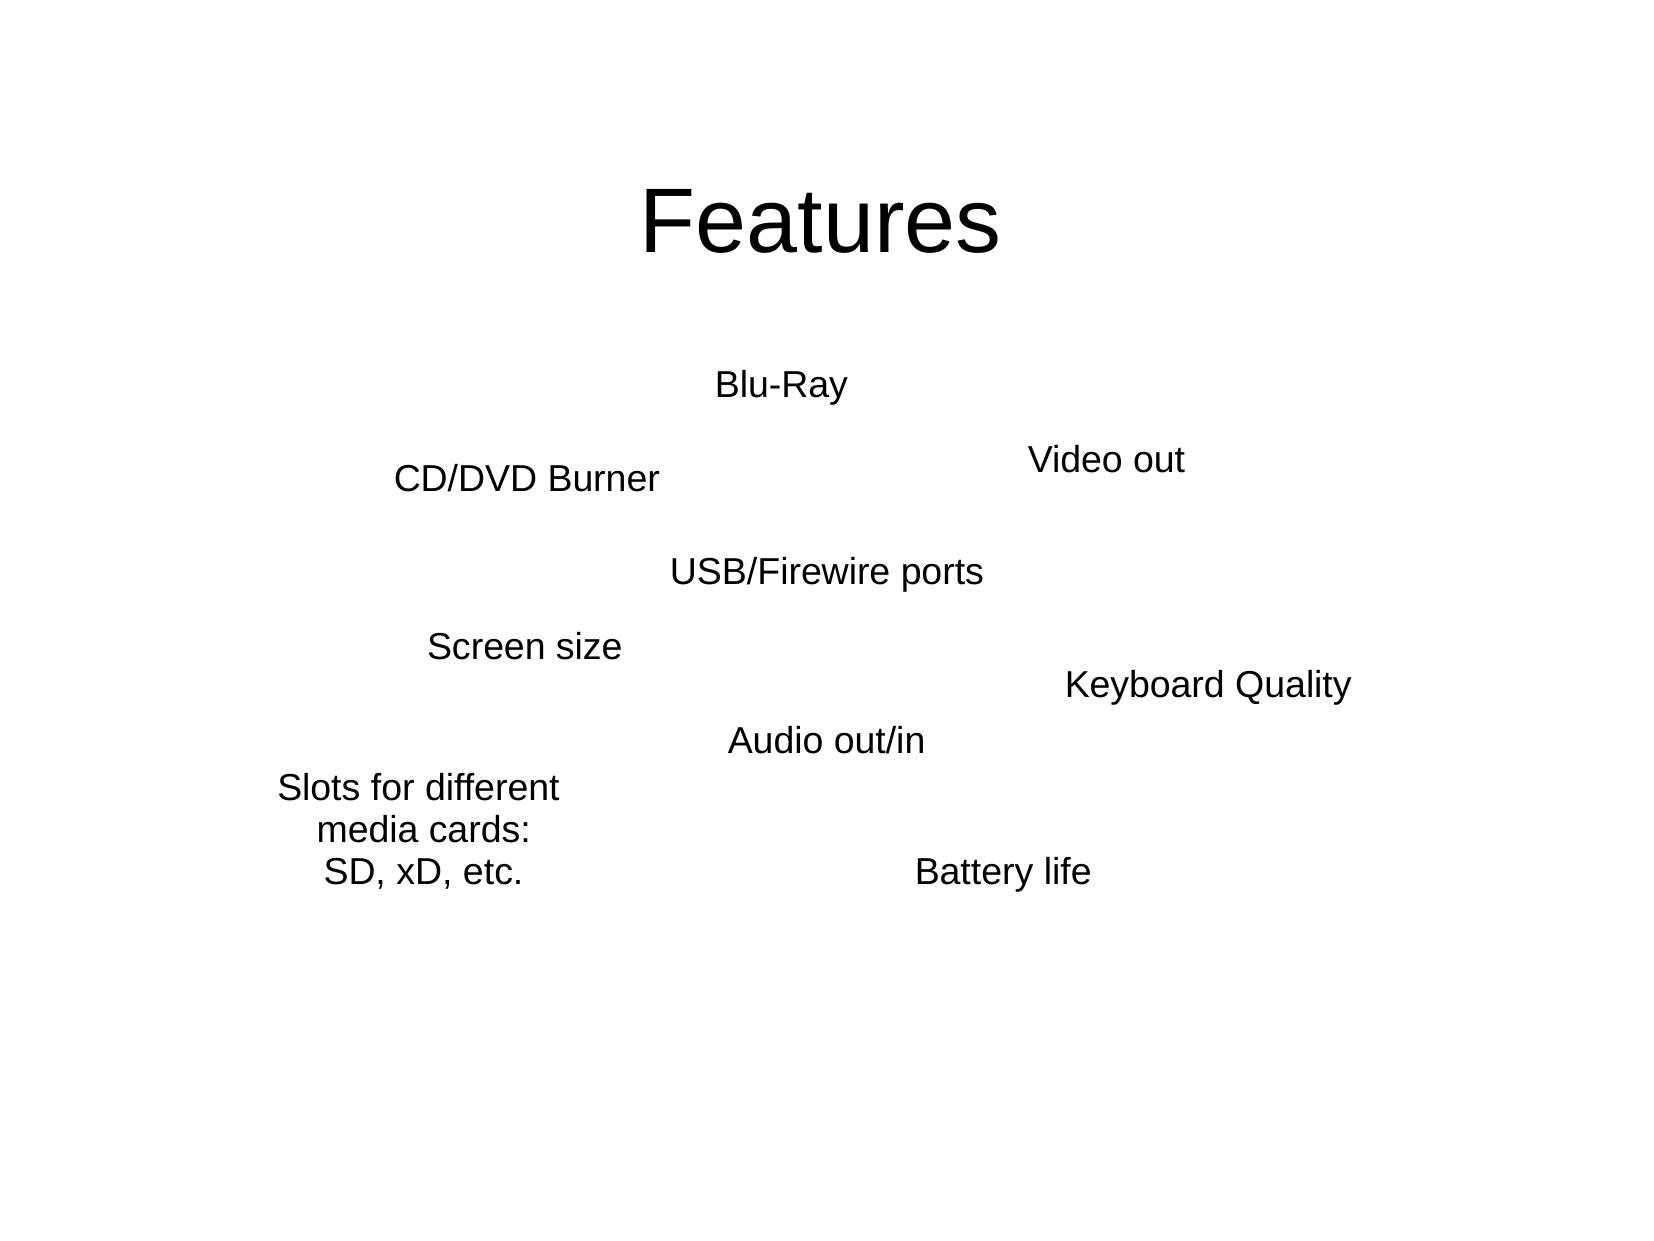

# Features
Blu-Ray
Video out
CD/DVD Burner
USB/Firewire ports
Screen size
Keyboard Quality
Audio out/in
Slots for different
media cards:
SD, xD, etc.
Battery life